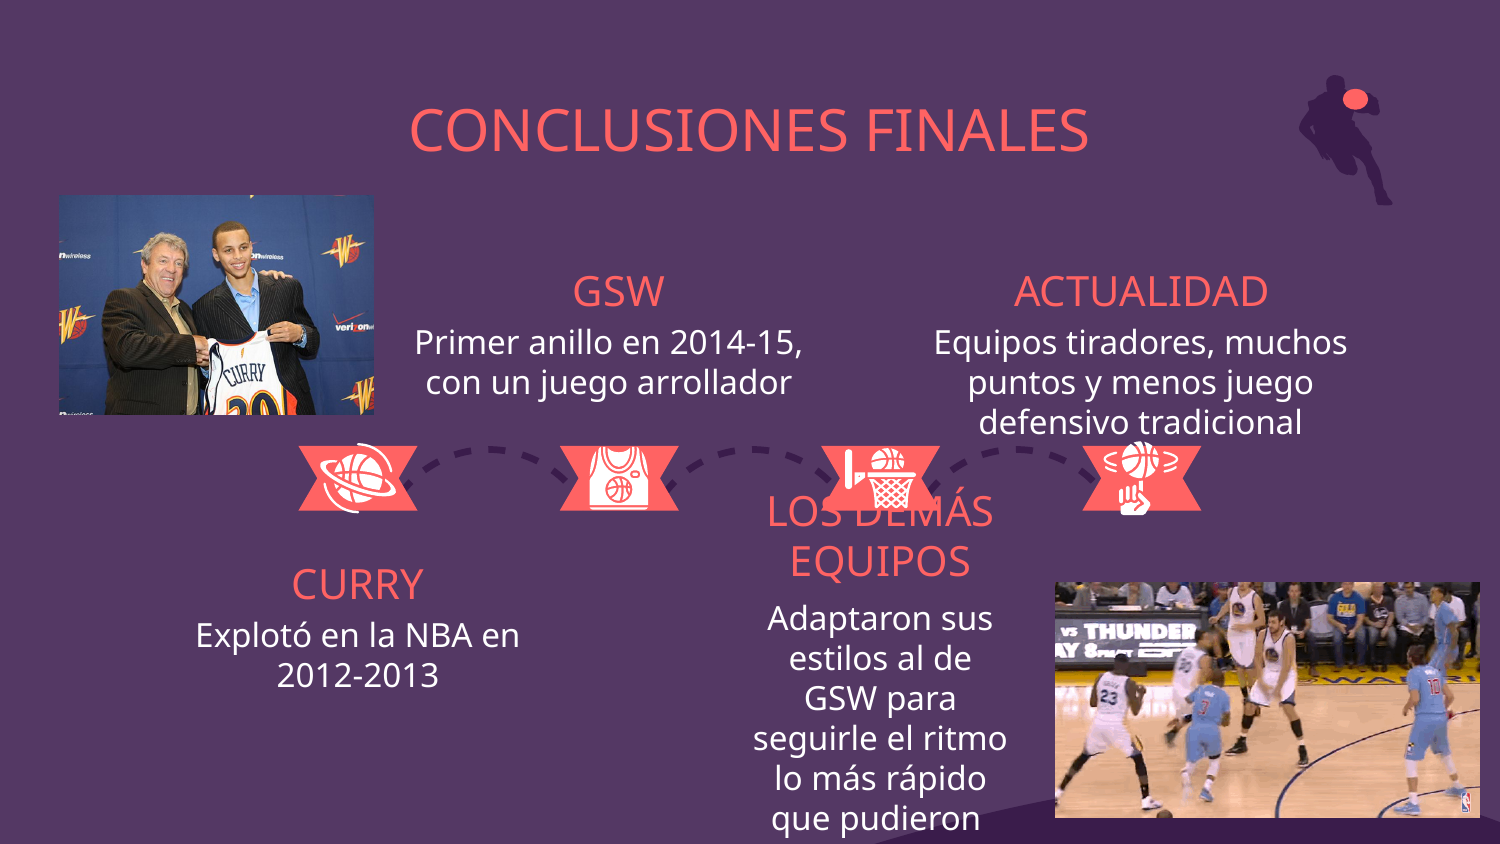

# CONCLUSIONES FINALES
GSW
ACTUALIDAD
Primer anillo en 2014-15, con un juego arrollador
Equipos tiradores, muchos puntos y menos juego defensivo tradicional
LOS DEMÁS EQUIPOS
CURRY
Adaptaron sus estilos al de GSW para seguirle el ritmo lo más rápido que pudieron
Explotó en la NBA en 2012-2013